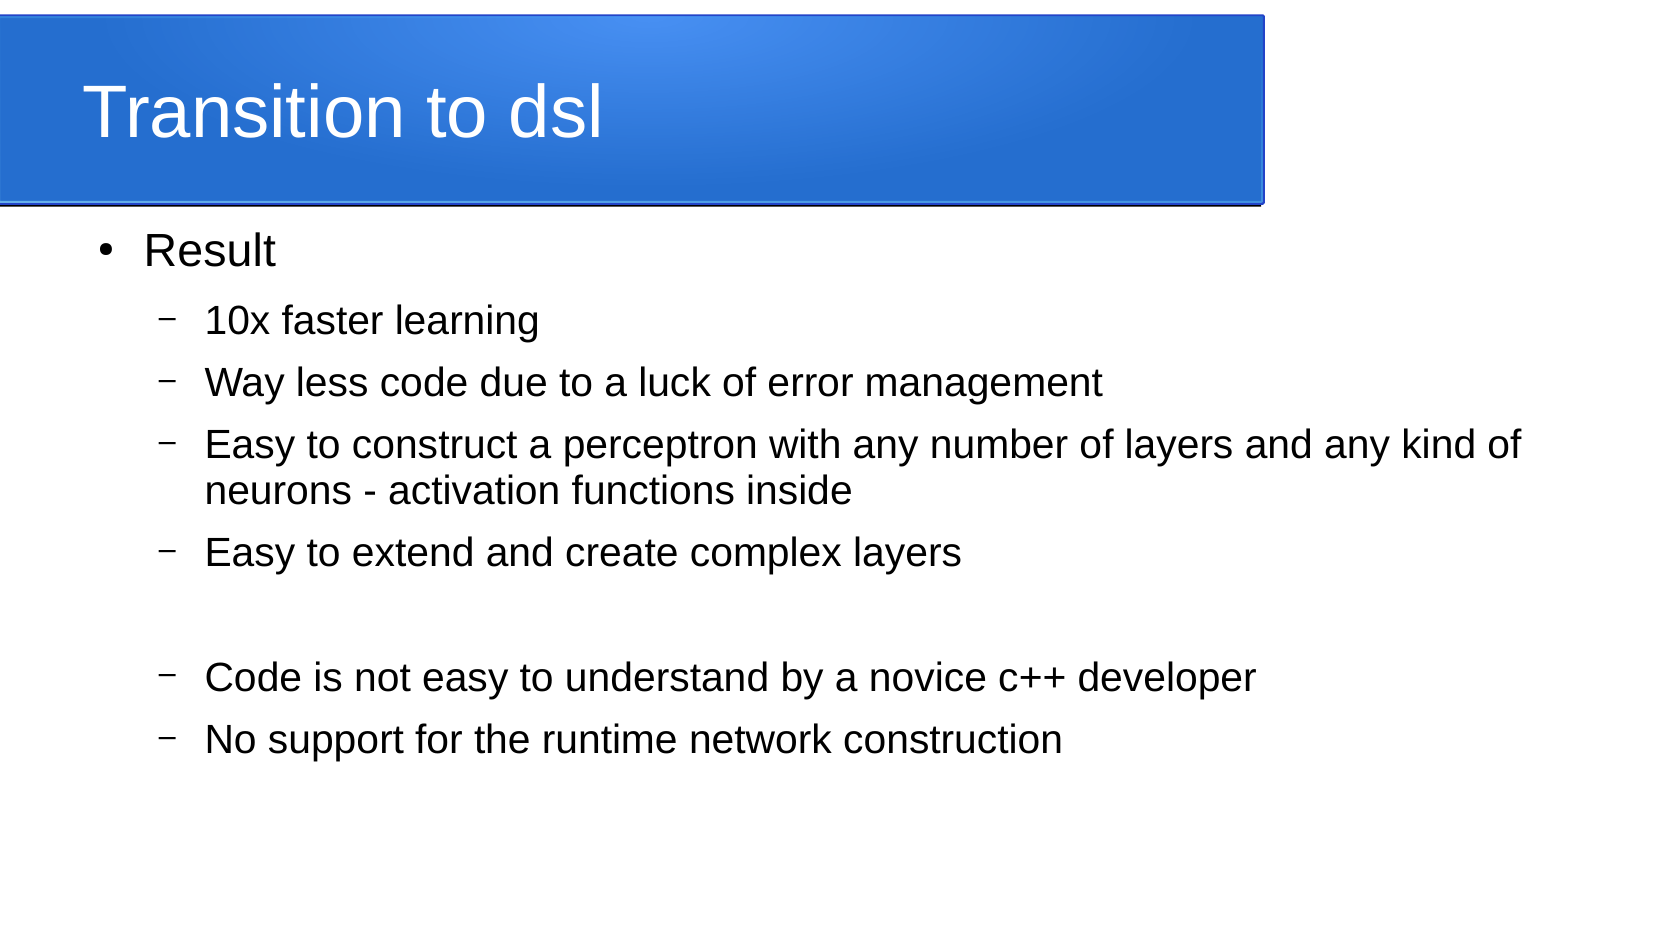

# Transition to dsl
Result
10x faster learning
Way less code due to a luck of error management
Easy to construct a perceptron with any number of layers and any kind of neurons - activation functions inside
Easy to extend and create complex layers
Code is not easy to understand by a novice c++ developer
No support for the runtime network construction